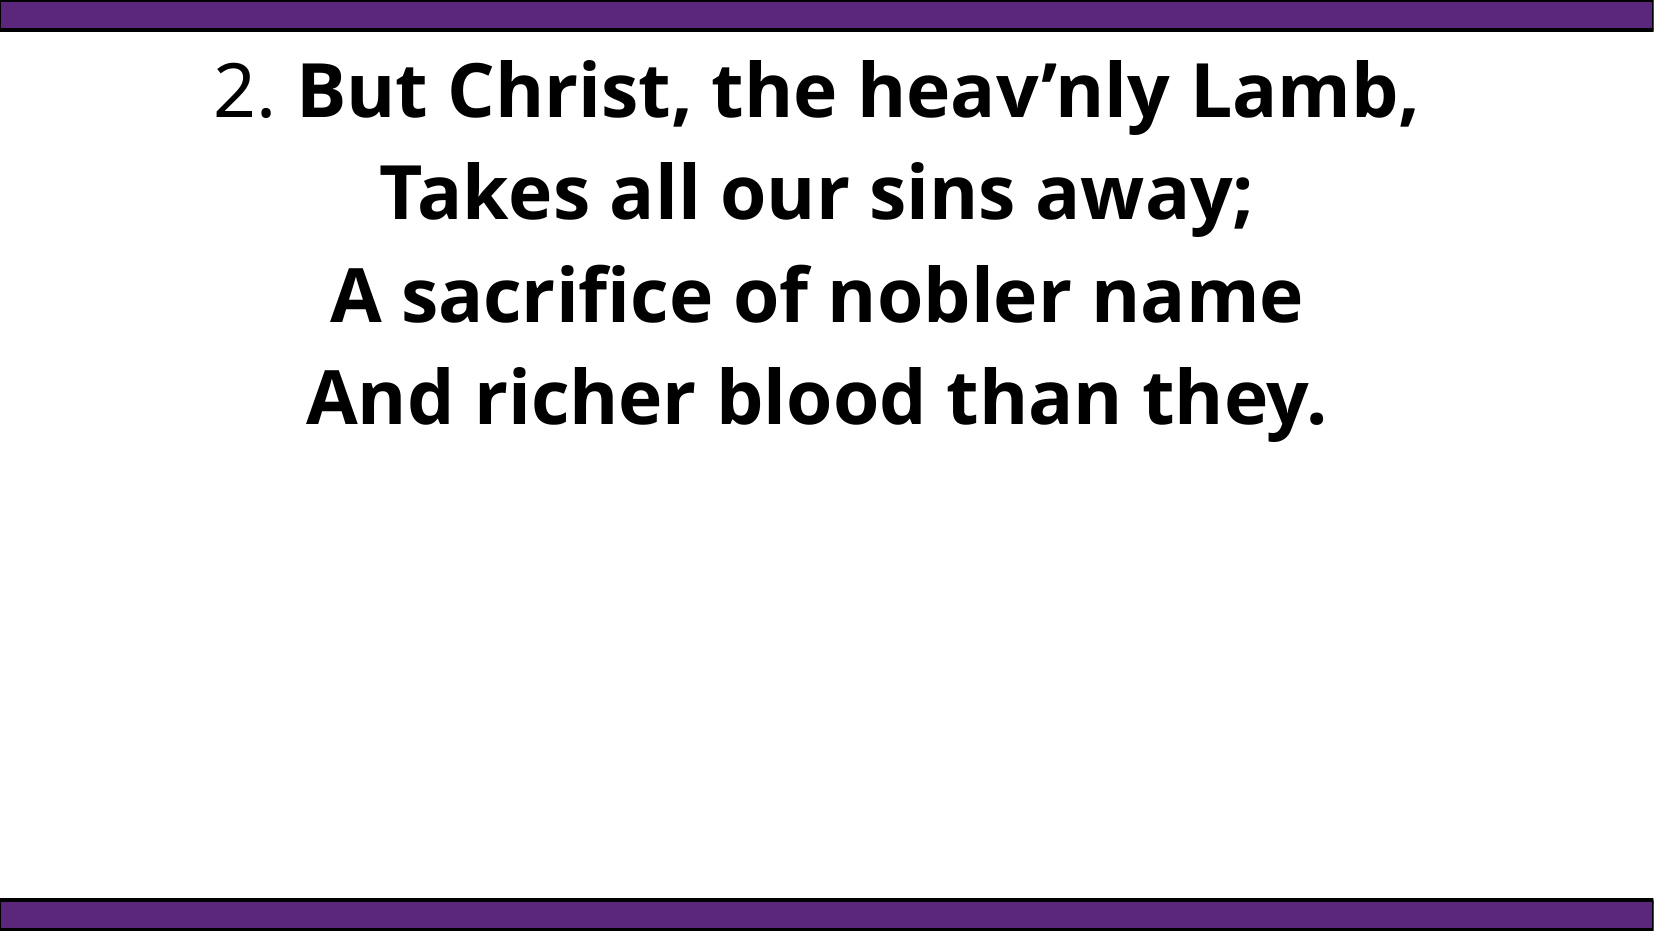

2. But Christ, the heav’nly Lamb,
Takes all our sins away;
A sacrifice of nobler name
And richer blood than they.